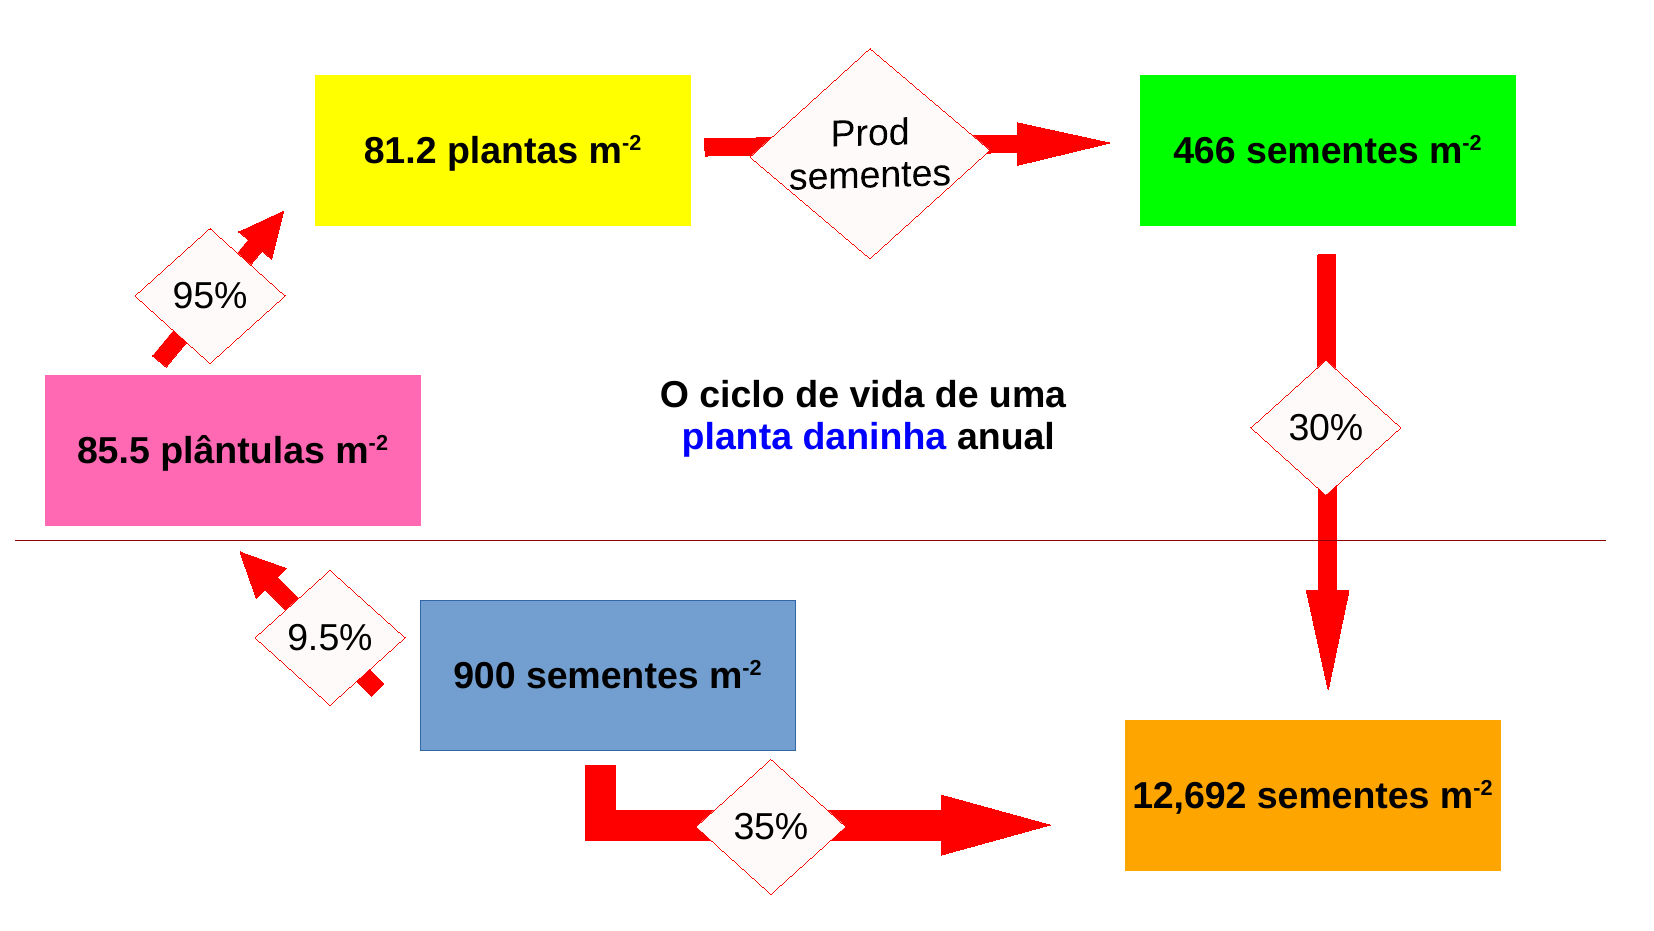

Prod
sementes
81.2 plantas m-2
466 sementes m-2
95%
30%
O ciclo de vida de uma
planta daninha anual
85.5 plântulas m-2
9.5%
900 sementes m-2
12,692 sementes m-2
35%